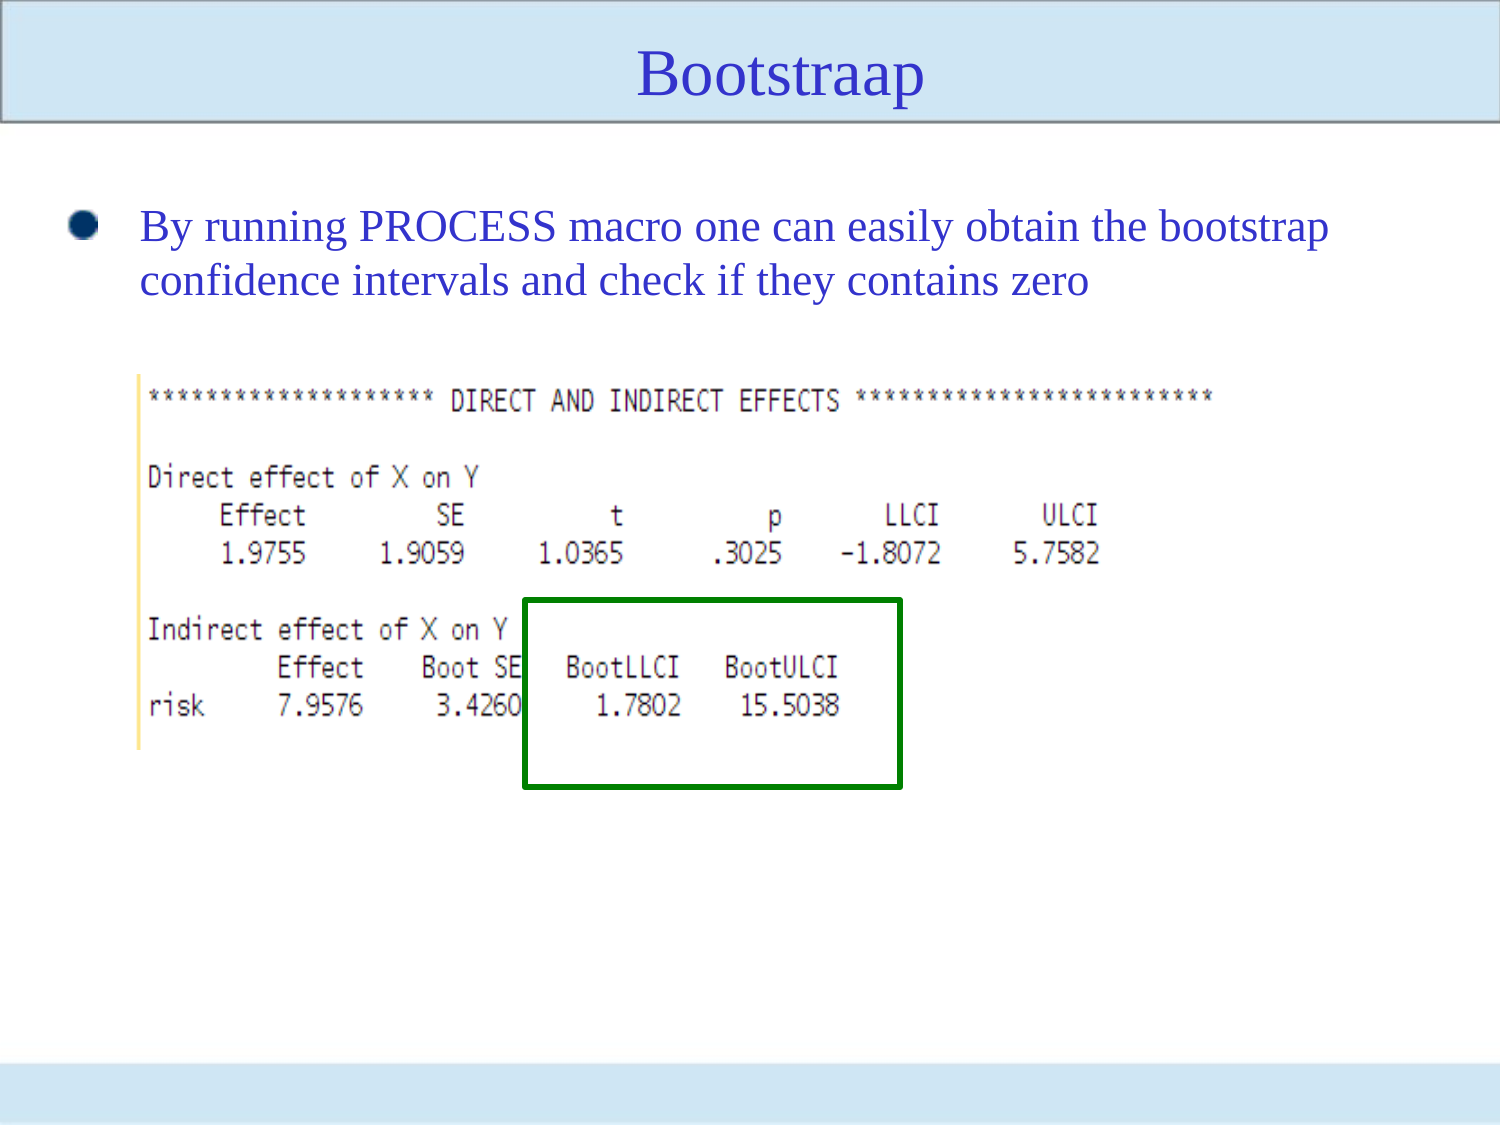

# Bootstraap
By running PROCESS macro one can easily obtain the bootstrap confidence intervals and check if they contains zero